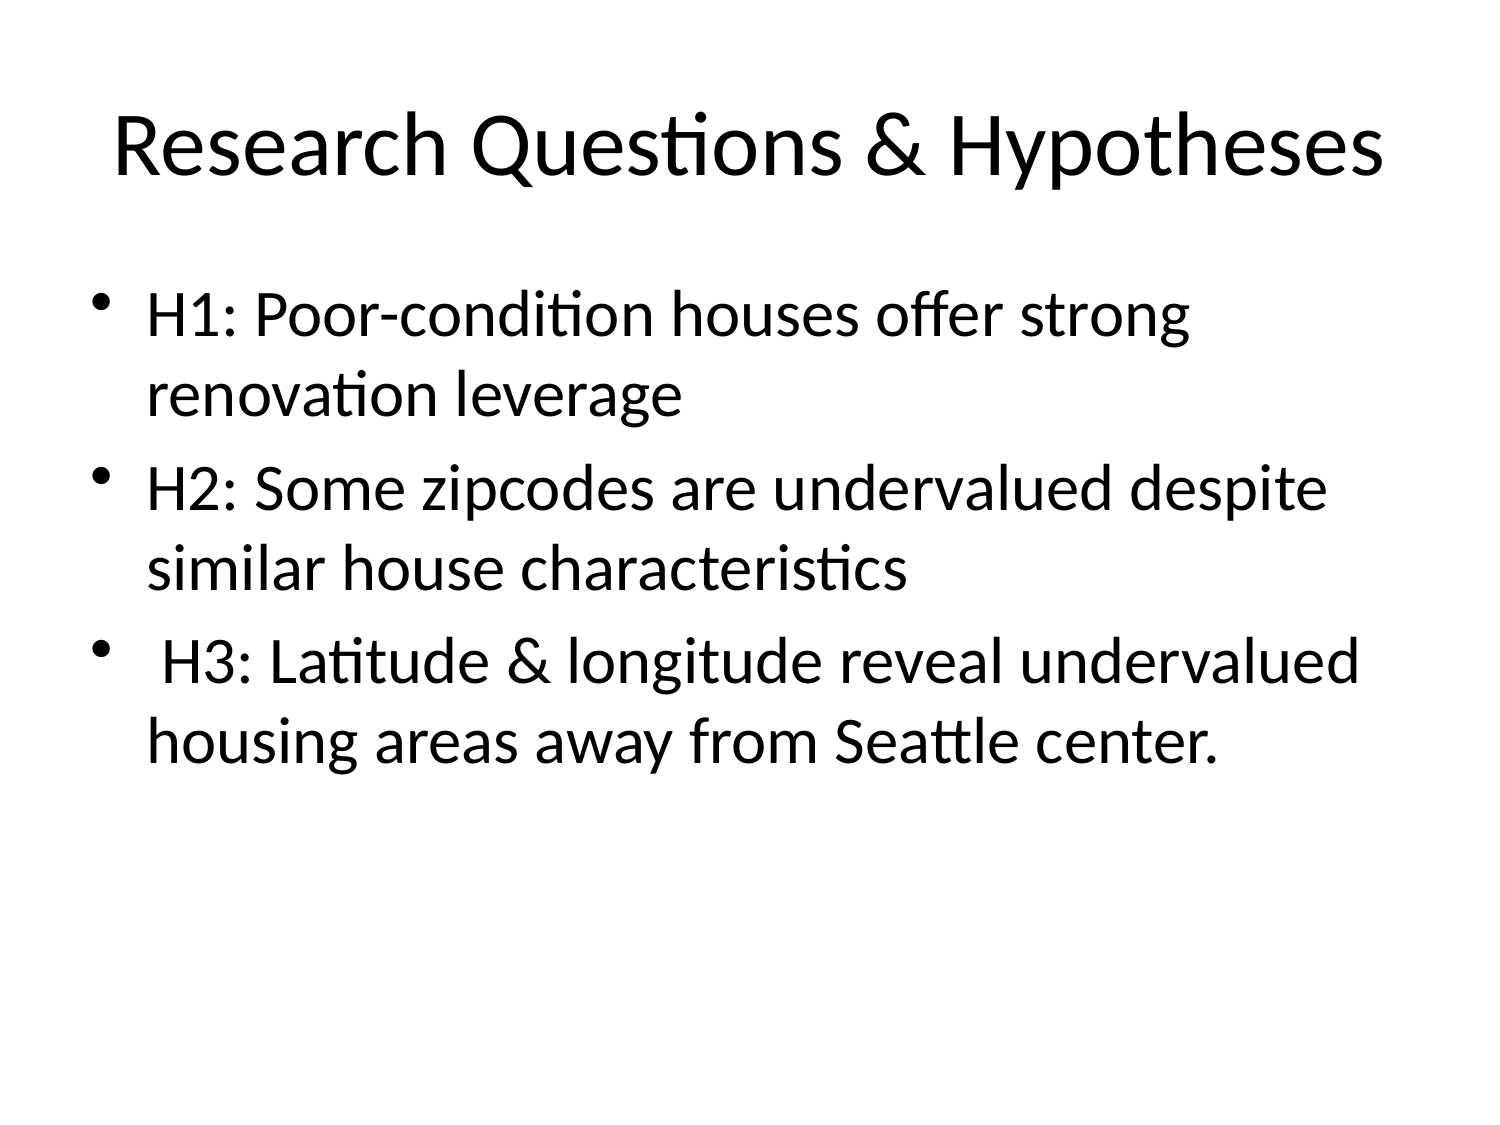

# Research Questions & Hypotheses
H1: Poor-condition houses offer strong renovation leverage
H2: Some zipcodes are undervalued despite similar house characteristics
 H3: Latitude & longitude reveal undervalued housing areas away from Seattle center.